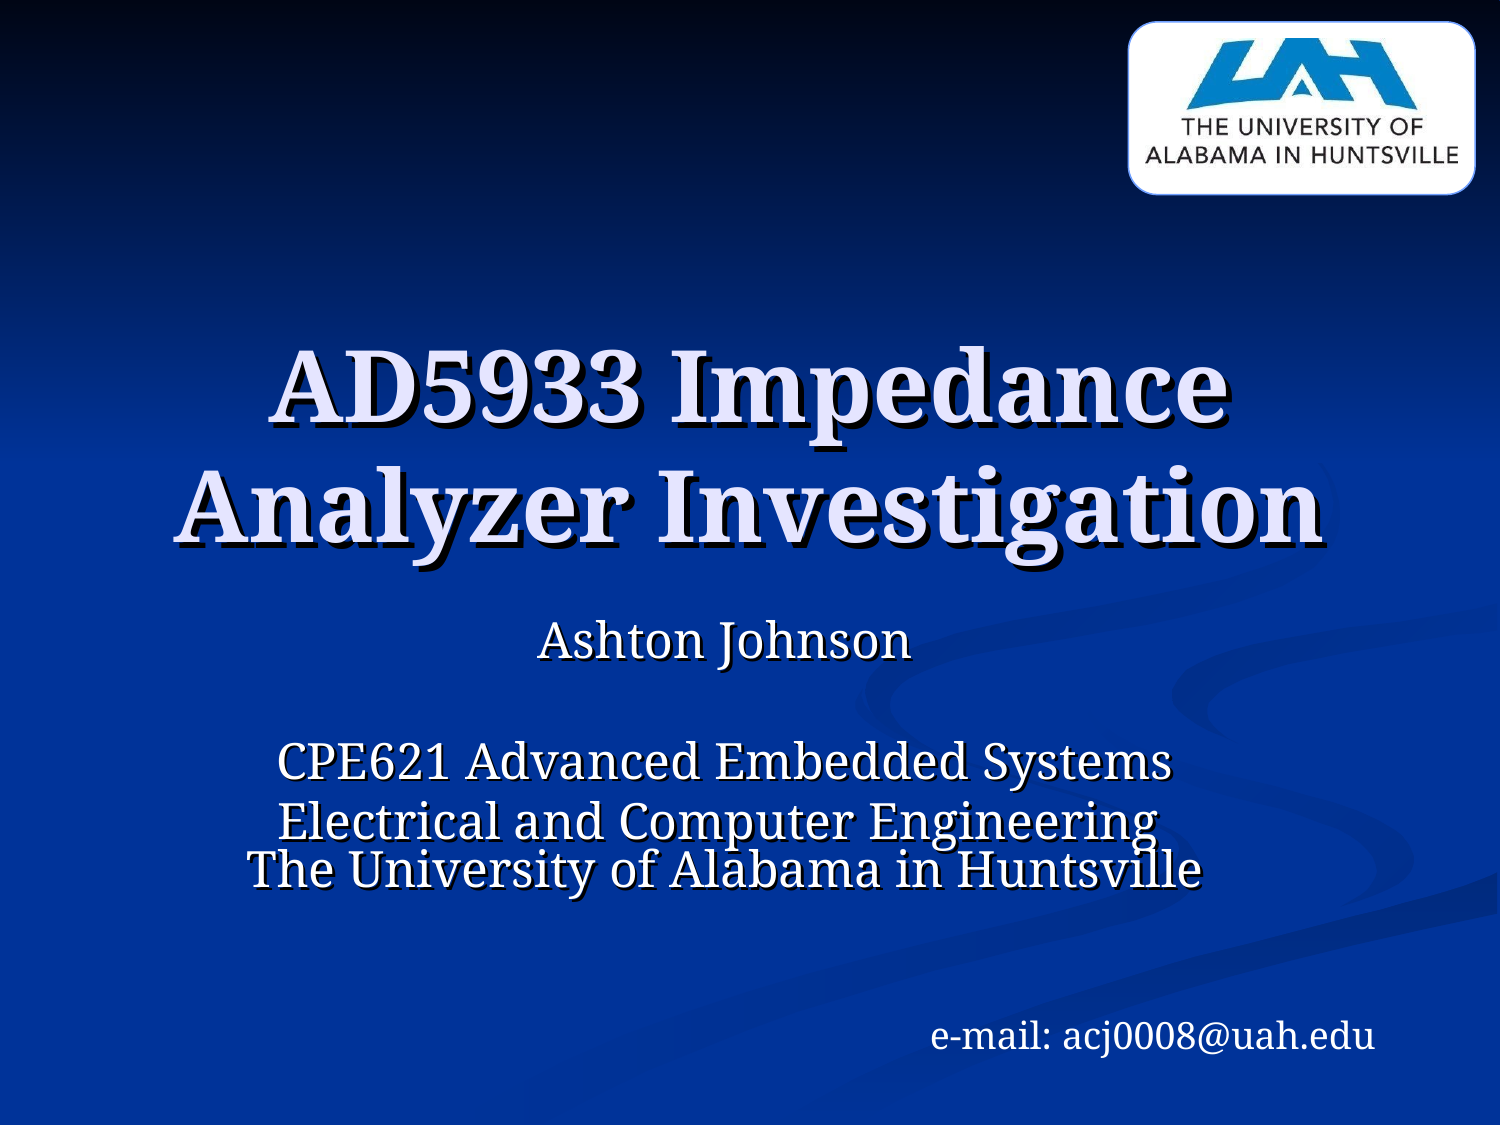

# AD5933 Impedance Analyzer Investigation
Ashton Johnson
CPE621 Advanced Embedded Systems
Electrical and Computer Engineering
The University of Alabama in Huntsville
e-mail: acj0008@uah.edu